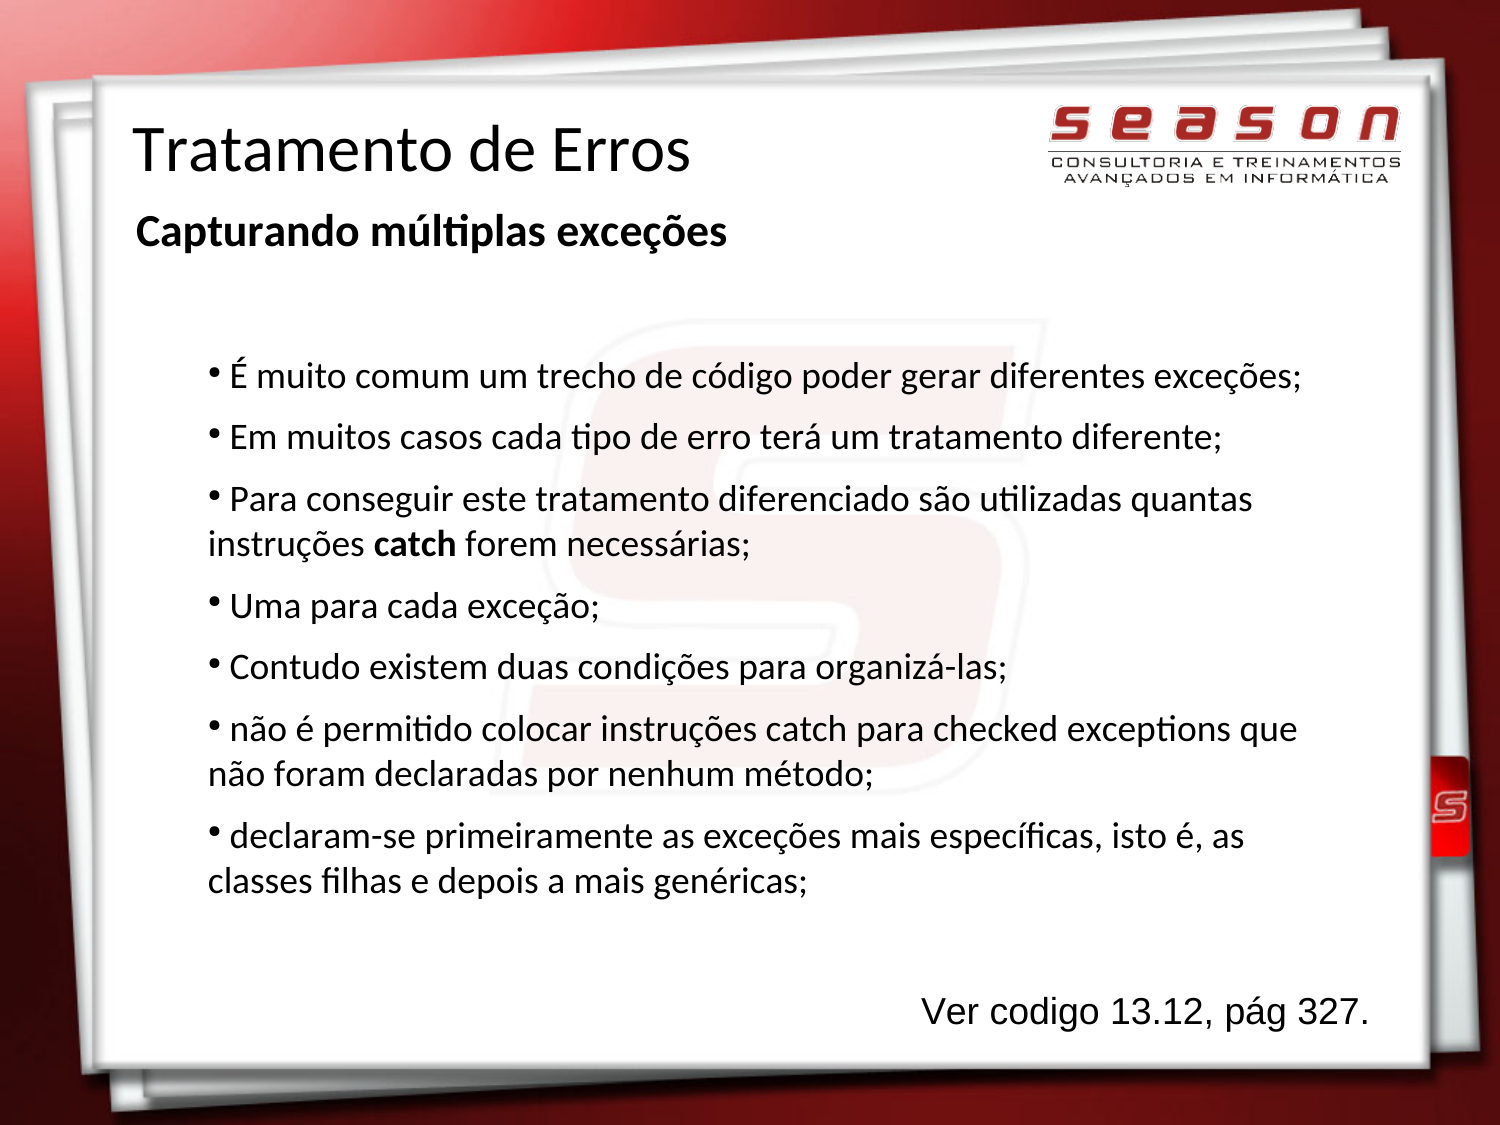

# Tratamento de Erros
Capturando múltiplas exceções
 É muito comum um trecho de código poder gerar diferentes exceções;
 Em muitos casos cada tipo de erro terá um tratamento diferente;
 Para conseguir este tratamento diferenciado são utilizadas quantas instruções catch forem necessárias;
 Uma para cada exceção;
 Contudo existem duas condições para organizá-las;
 não é permitido colocar instruções catch para checked exceptions que não foram declaradas por nenhum método;
 declaram-se primeiramente as exceções mais específicas, isto é, as classes filhas e depois a mais genéricas;
Ver codigo 13.12, pág 327.